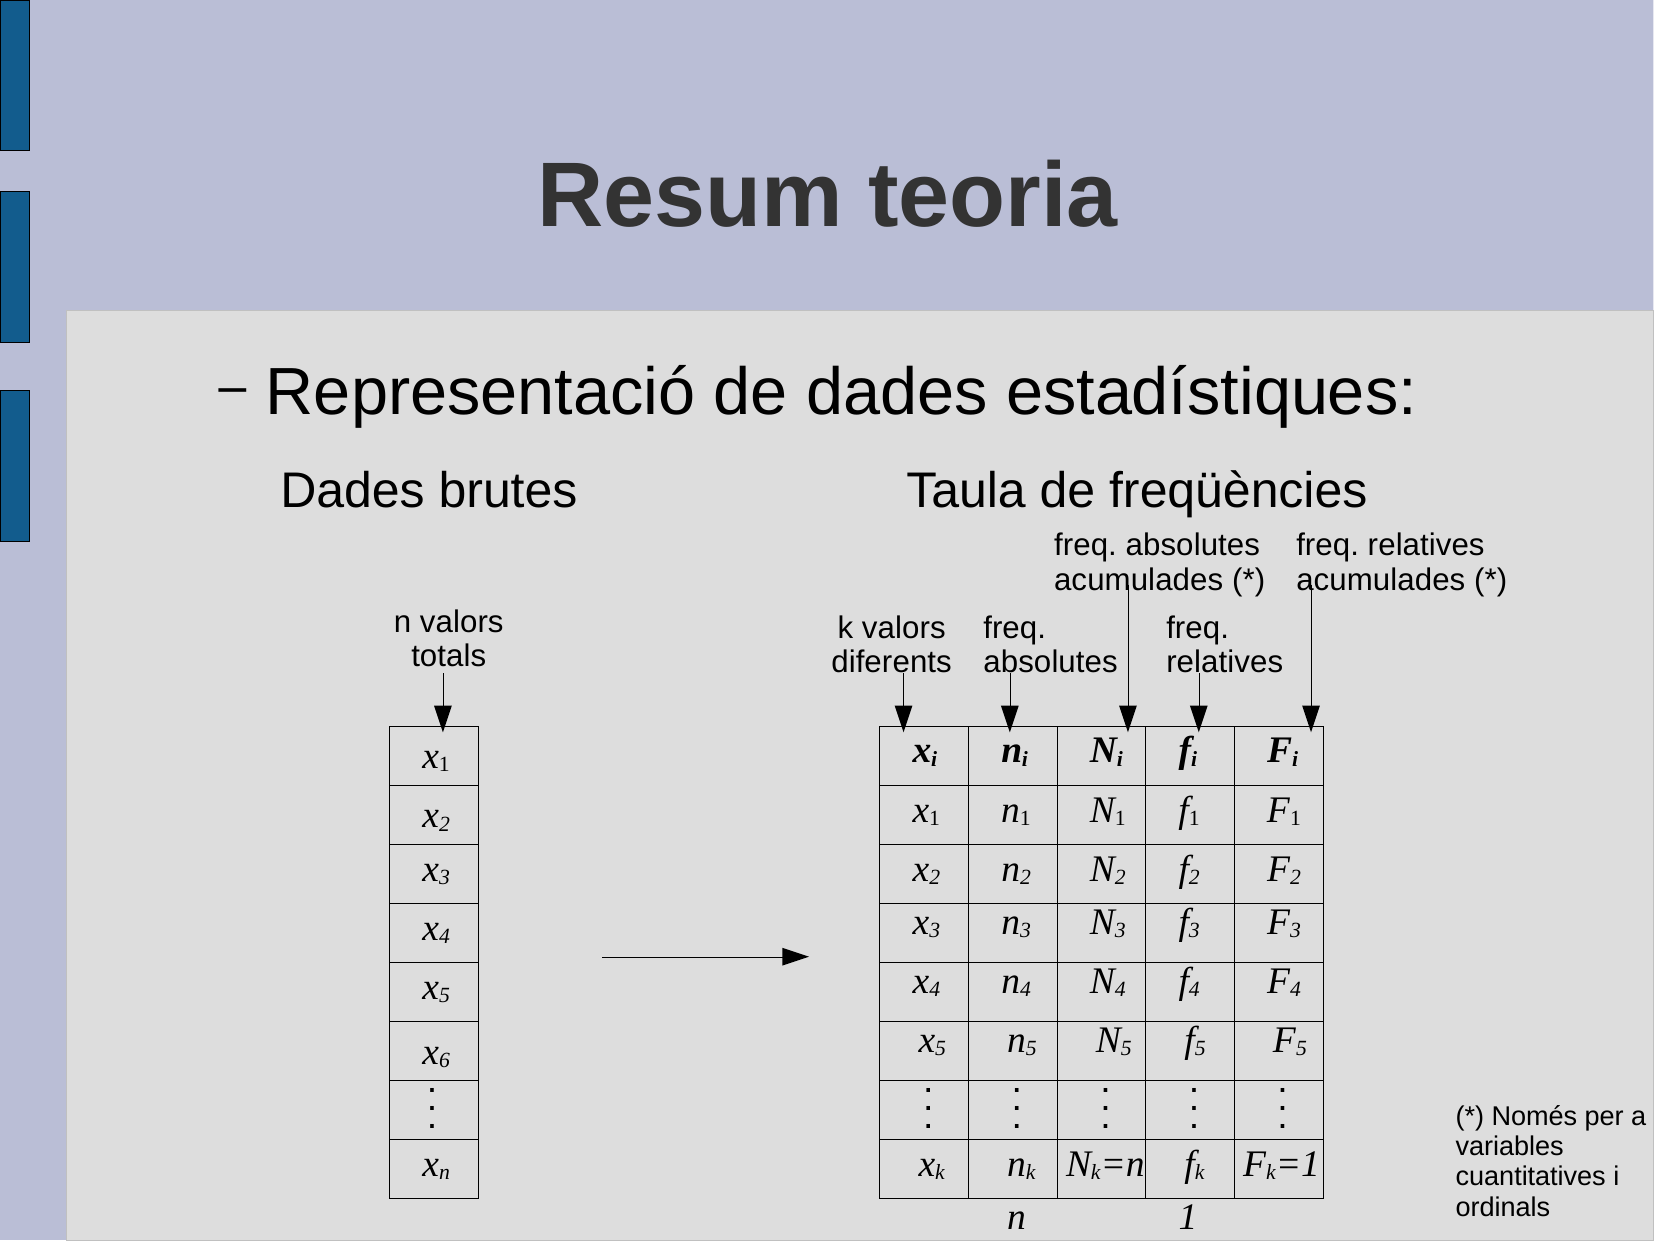

# Resum teoria
Representació de dades estadístiques:
Dades brutes
Taula de freqüències
freq. absolutes acumulades (*)
freq. relatives acumulades (*)
n valors totals
k valors diferents
freq. absolutes
freq. relatives
xi
ni
Ni
fi
Fi
x1
x1
n1
N1
f1
F1
x2
x3
x2
n2
N2
f2
F2
x3
n3
N3
f3
F3
x4
x4
n4
N4
f4
F4
x5
x5
n5
N5
f5
F5
x6
.
.
.
.
.
.
.
.
.
.
.
.
.
.
.
.
.
.
(*) Només per a variables cuantitatives i ordinals
xn
xk
nk
Nk=n
fk
Fk=1
n
1